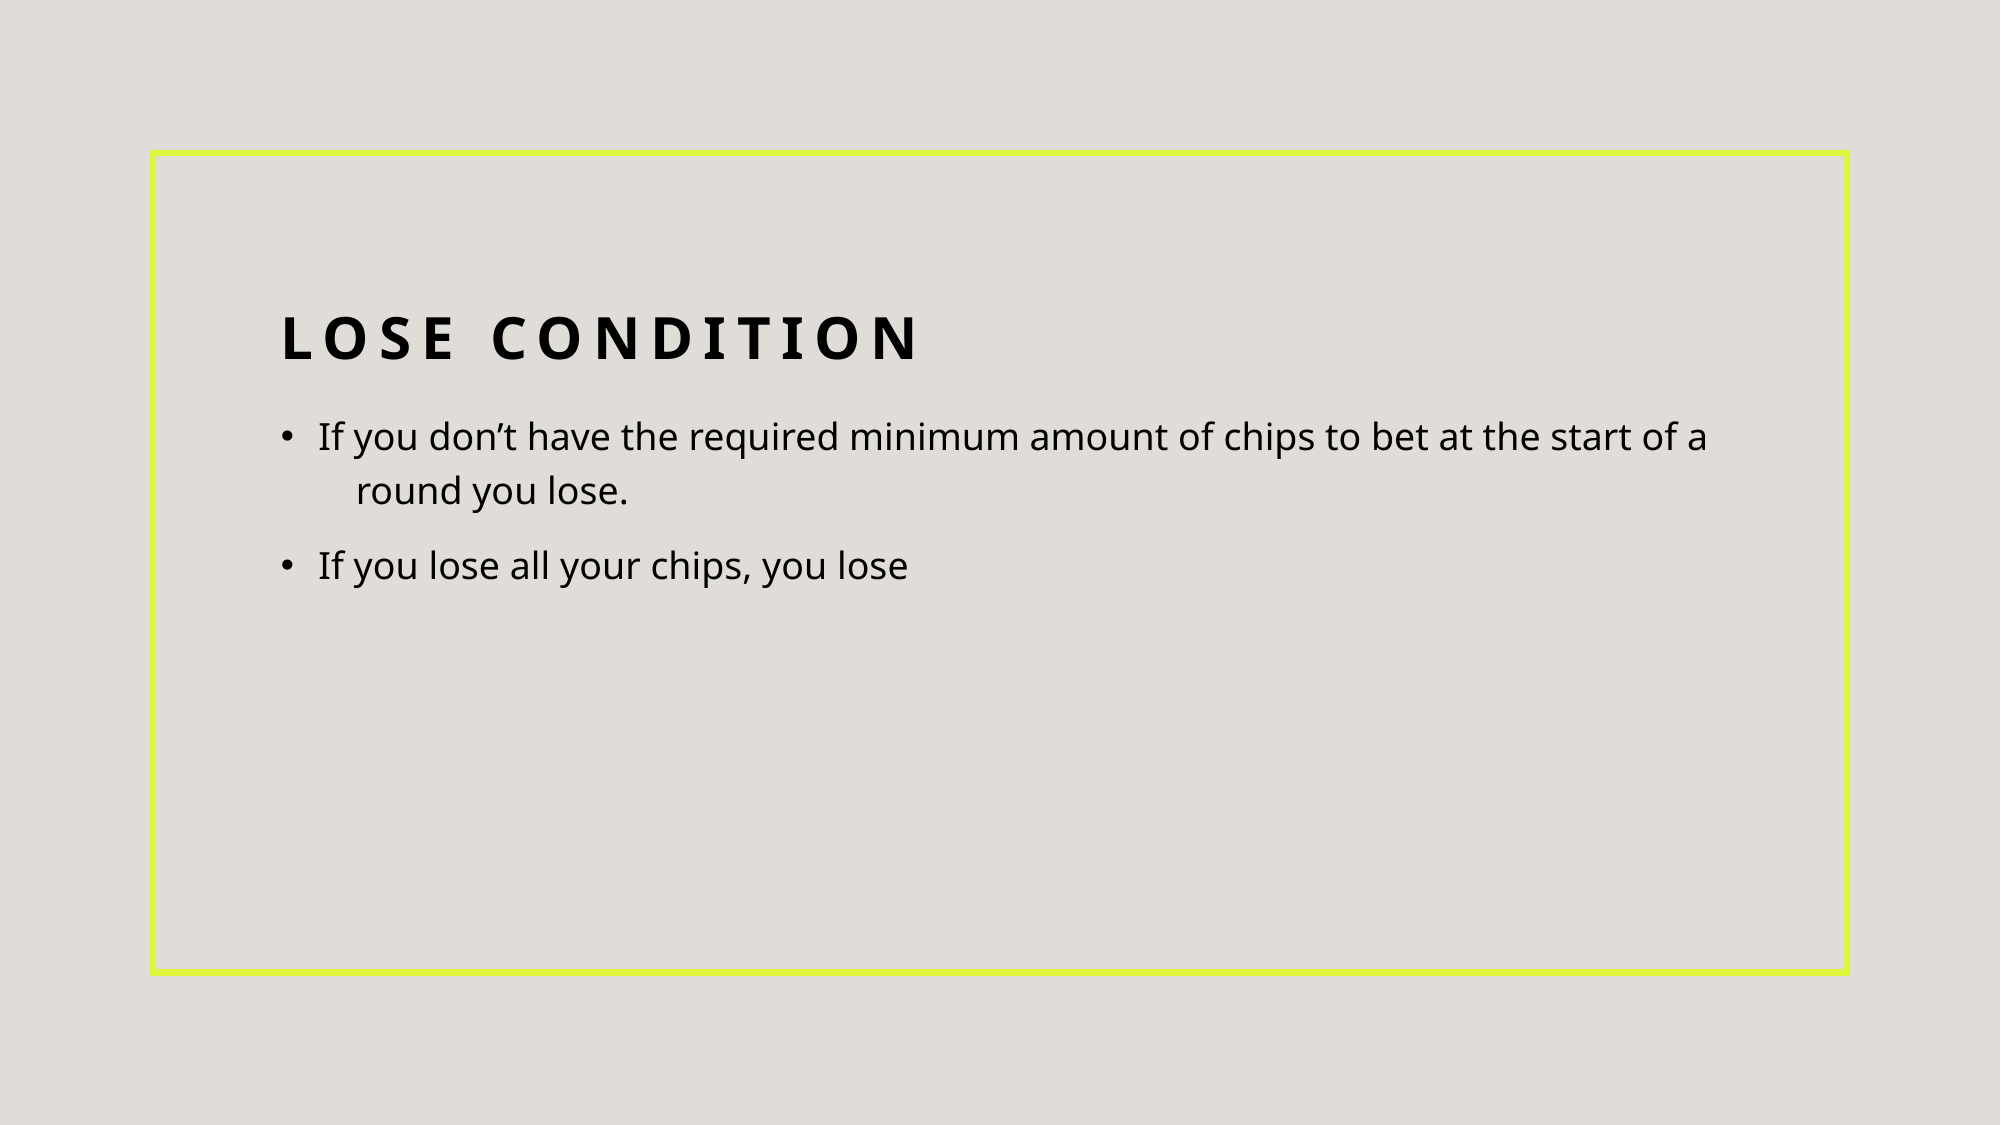

# Lose condition
If you don’t have the required minimum amount of chips to bet at the start of a round you lose.
If you lose all your chips, you lose